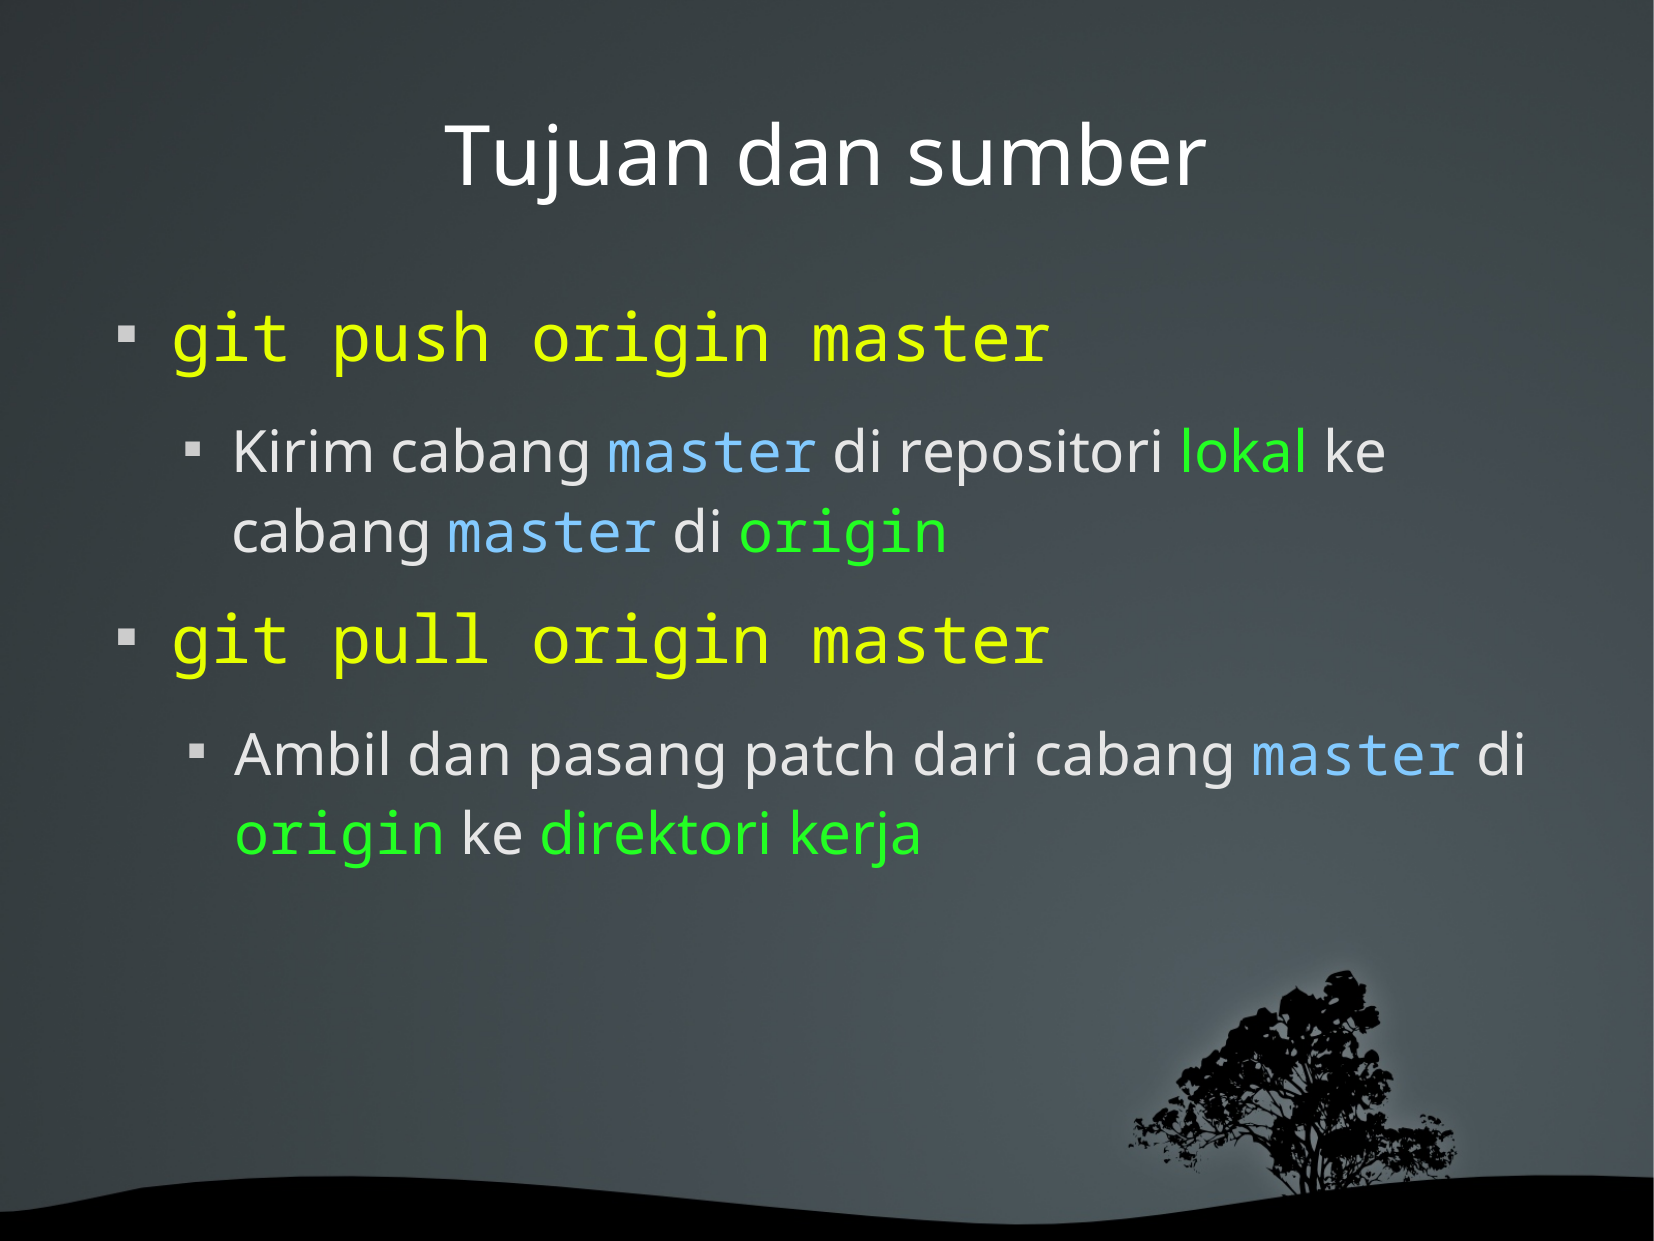

# Tujuan dan sumber
git push origin master
Kirim cabang master di repositori lokal ke cabang master di origin
git pull origin master
Ambil dan pasang patch dari cabang master di origin ke direktori kerja